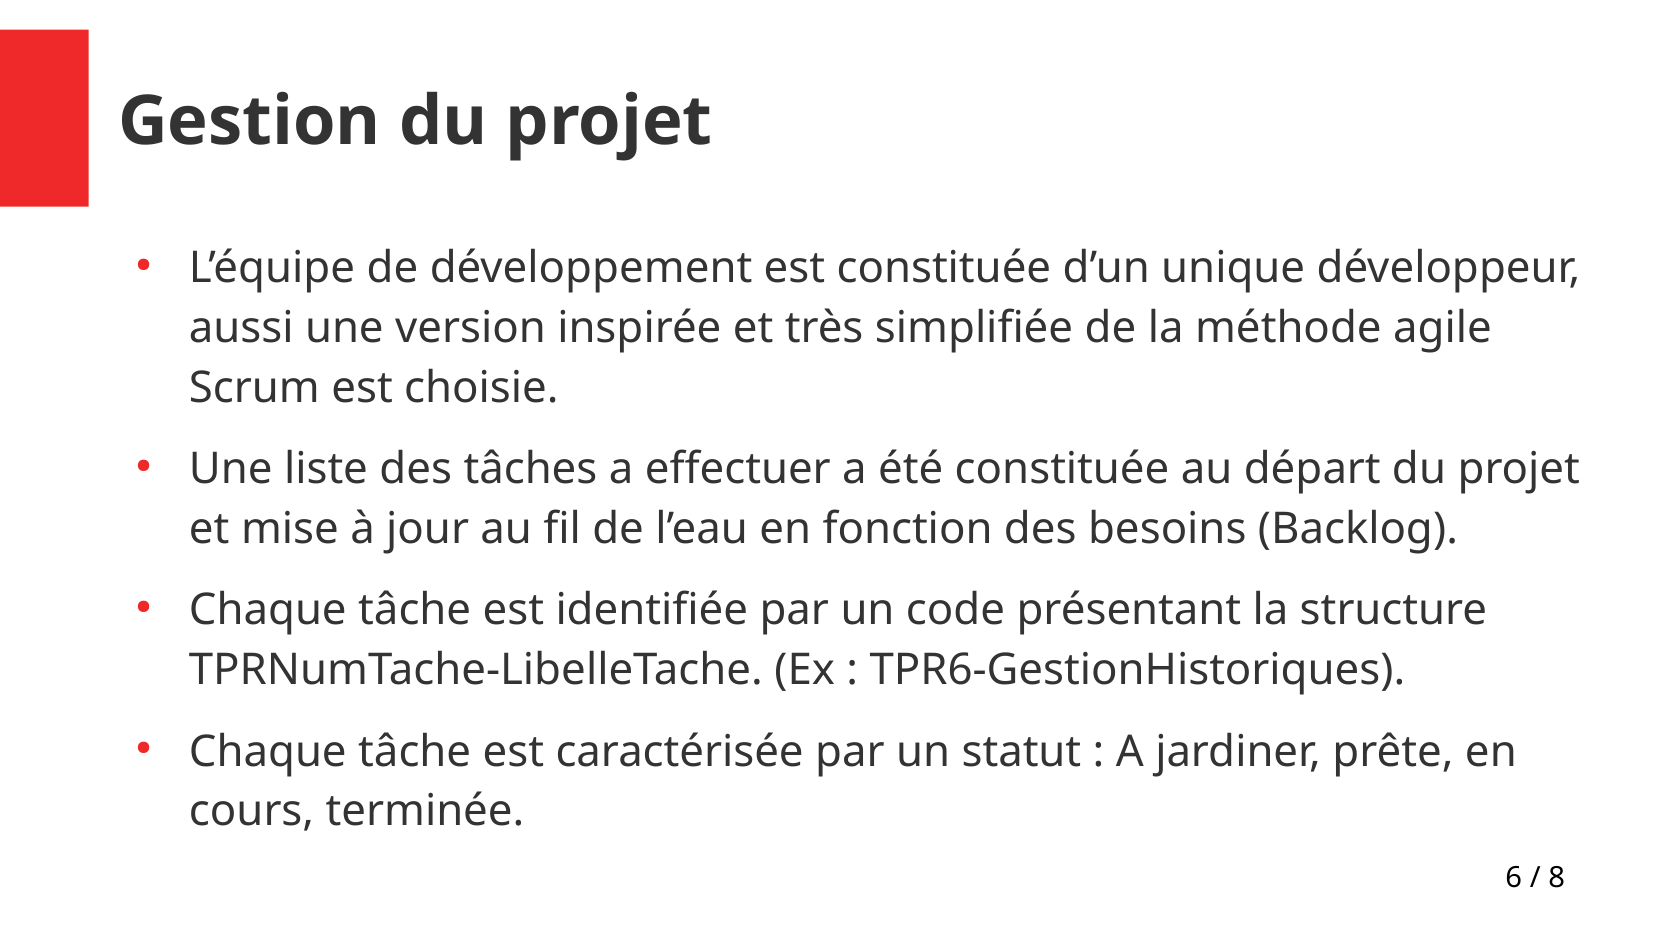

# Gestion du projet
L’équipe de développement est constituée d’un unique développeur, aussi une version inspirée et très simplifiée de la méthode agile Scrum est choisie.
Une liste des tâches a effectuer a été constituée au départ du projet et mise à jour au fil de l’eau en fonction des besoins (Backlog).
Chaque tâche est identifiée par un code présentant la structure TPRNumTache-LibelleTache. (Ex : TPR6-GestionHistoriques).
Chaque tâche est caractérisée par un statut : A jardiner, prête, en cours, terminée.
6